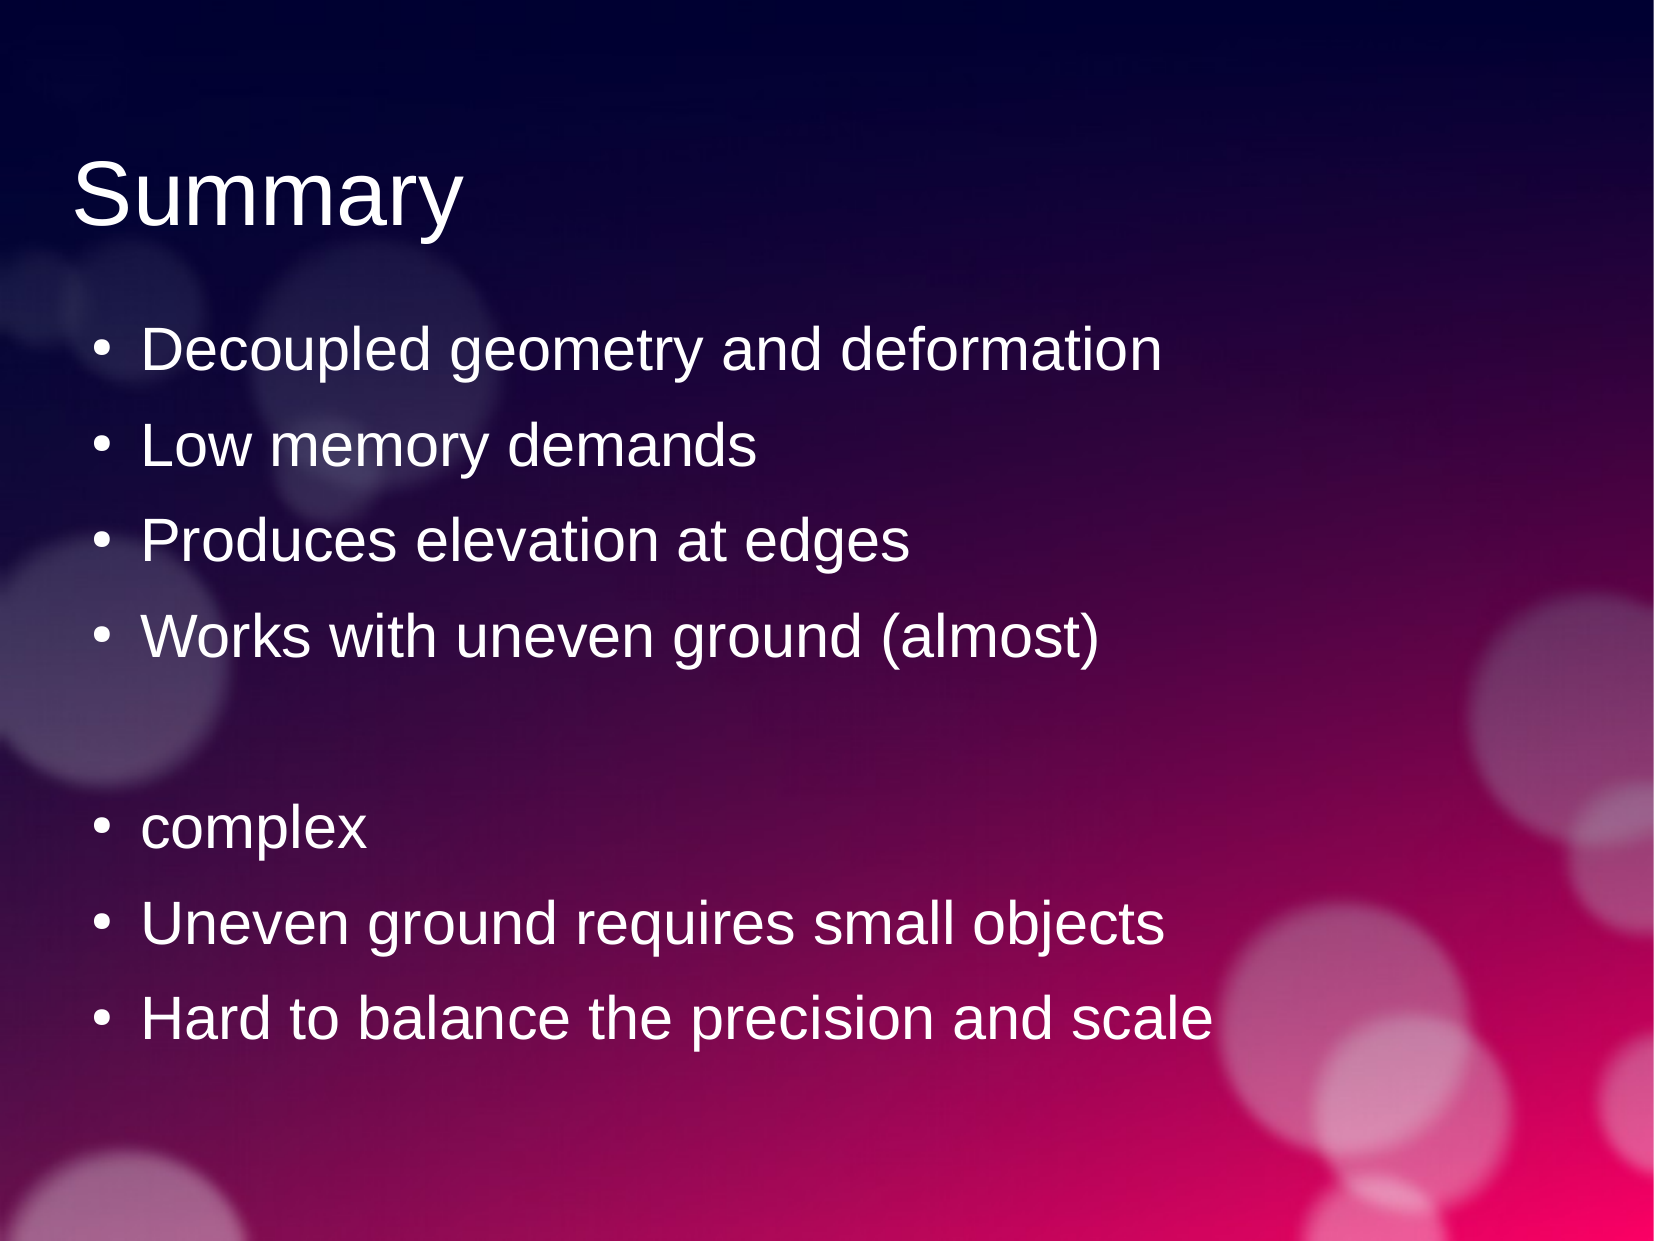

# Summary
Decoupled geometry and deformation
Low memory demands
Produces elevation at edges
Works with uneven ground (almost)
complex
Uneven ground requires small objects
Hard to balance the precision and scale